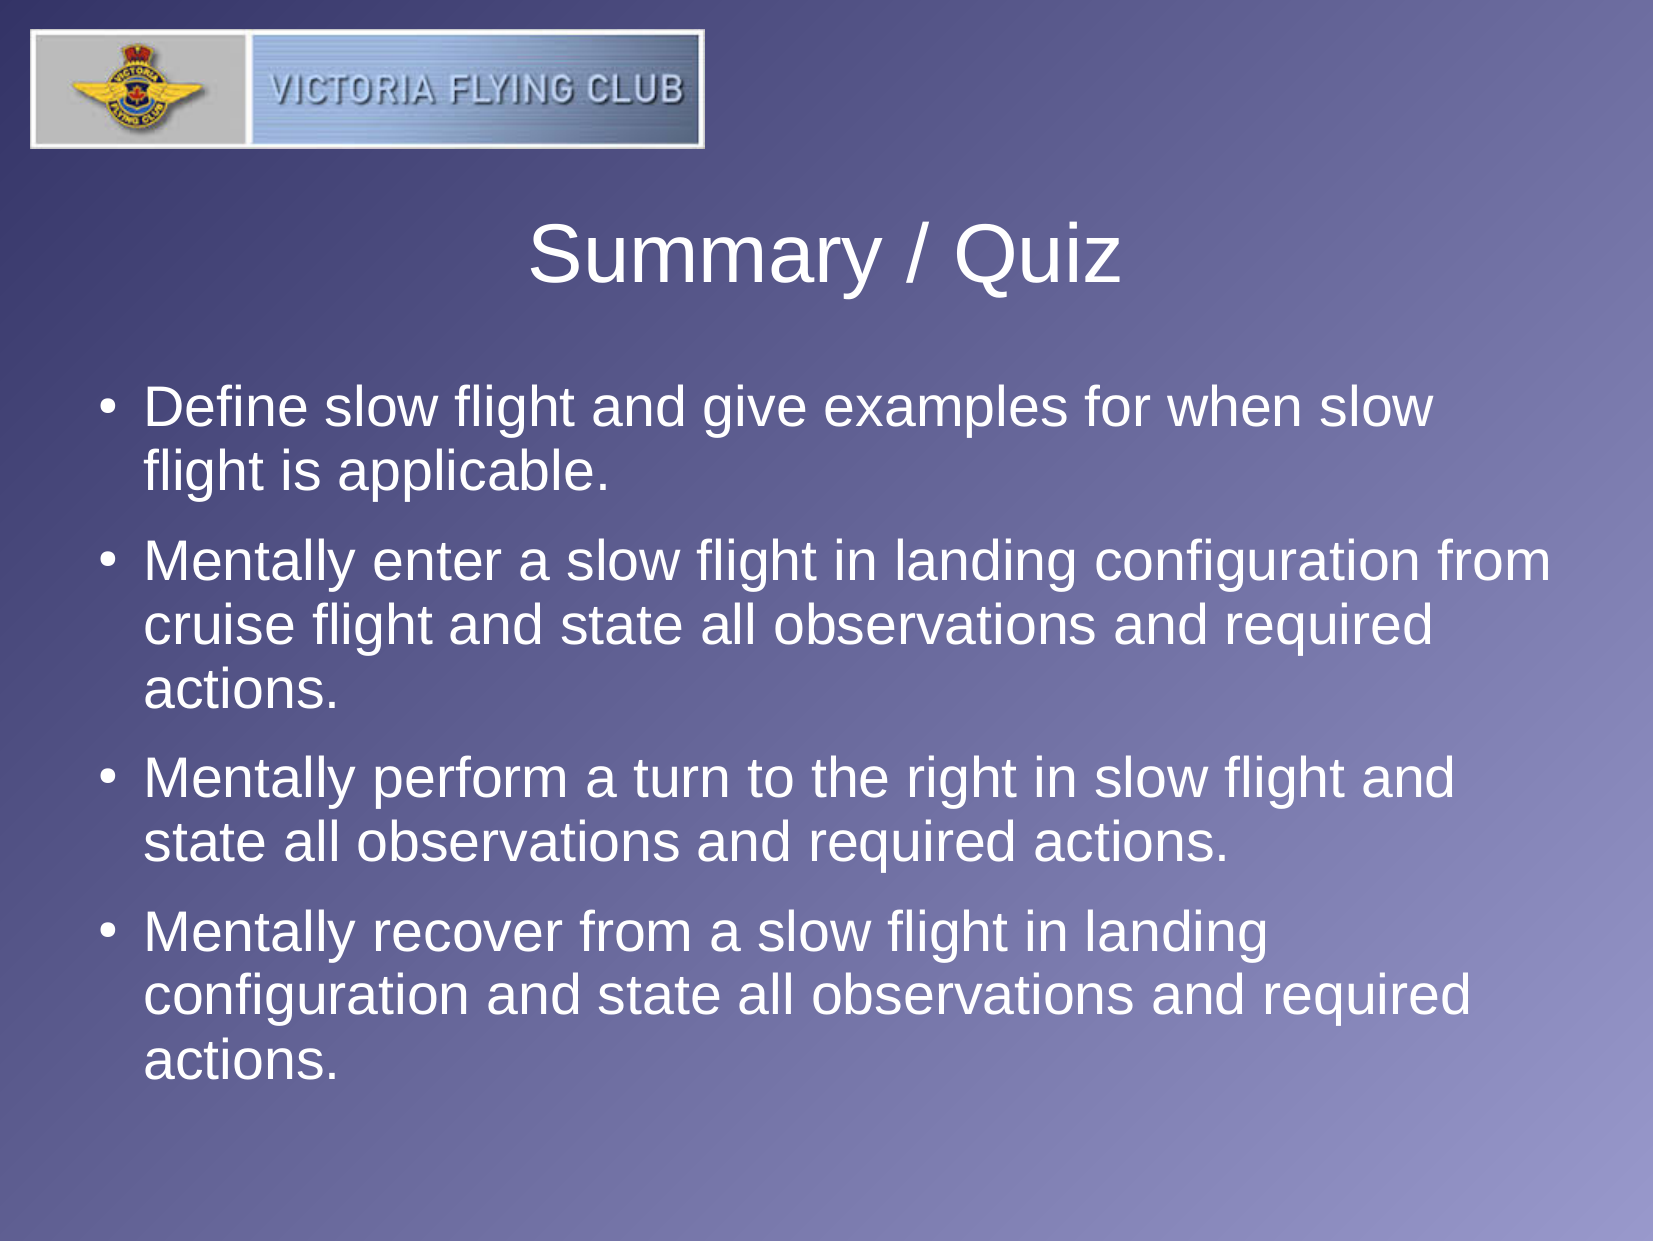

# Summary / Quiz
Define slow flight and give examples for when slow flight is applicable.
Mentally enter a slow flight in landing configuration from cruise flight and state all observations and required actions.
Mentally perform a turn to the right in slow flight and state all observations and required actions.
Mentally recover from a slow flight in landing configuration and state all observations and required actions.